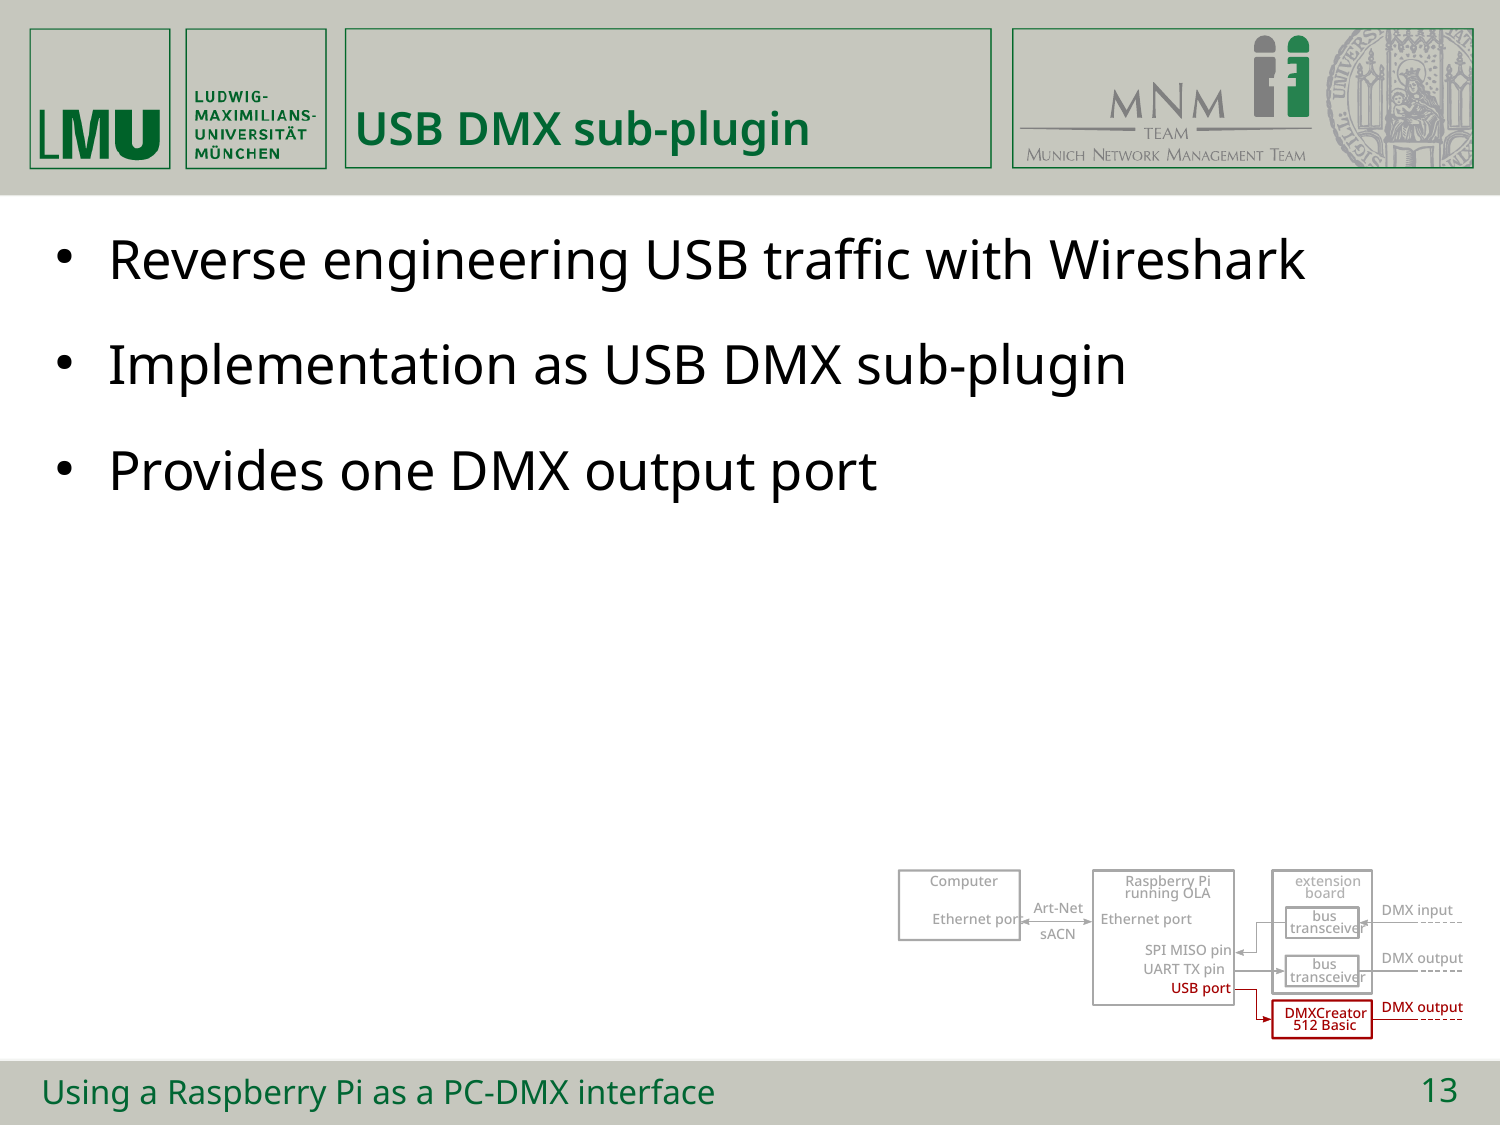

# USB DMX sub-plugin
Reverse engineering USB traffic with Wireshark
Implementation as USB DMX sub-plugin
Provides one DMX output port
PC-DMX interface with Raspberry Pi
13